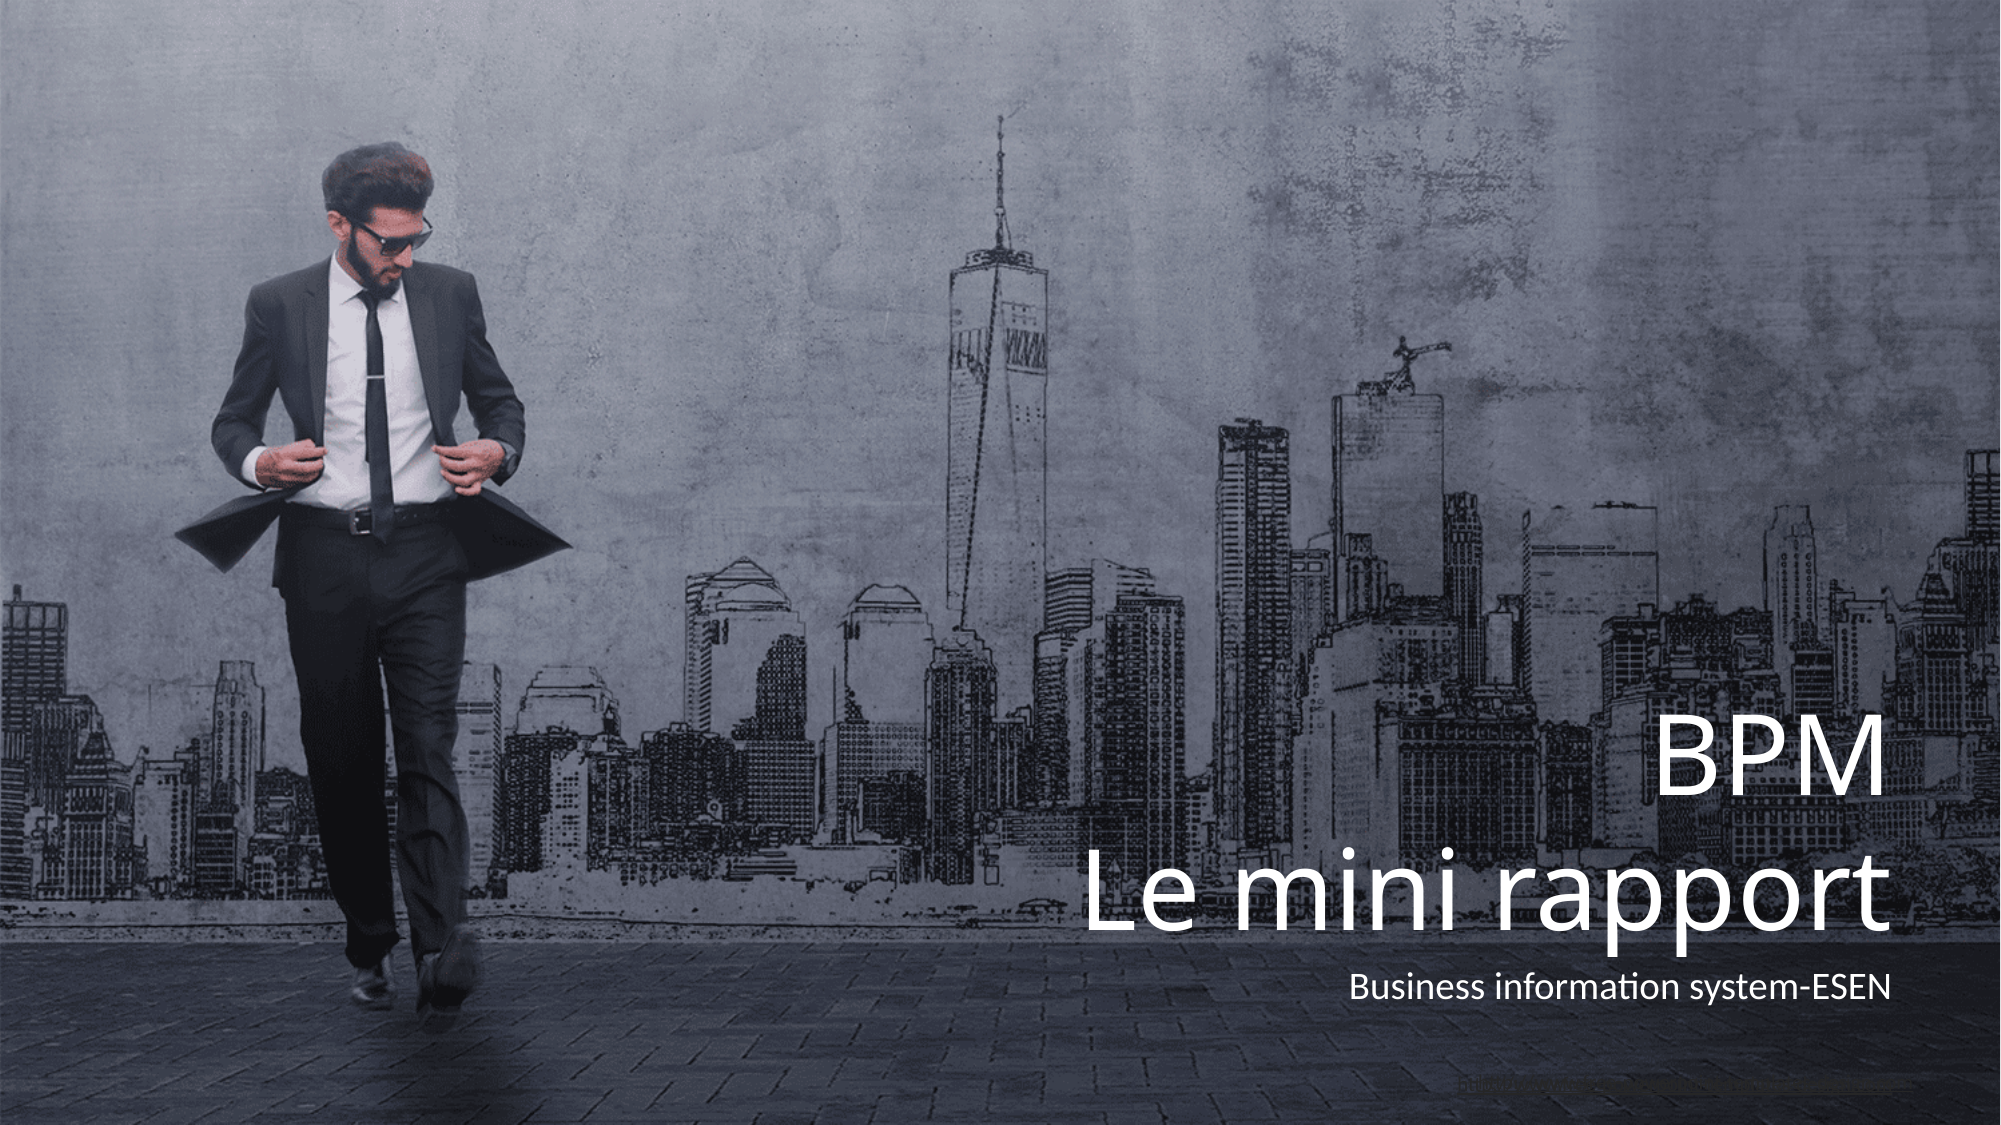

BPM
Le mini rapport
Business information system-ESEN
http://www.free-powerpoint-templates-design.com
http://www.free-powerpoint-templates-design.com